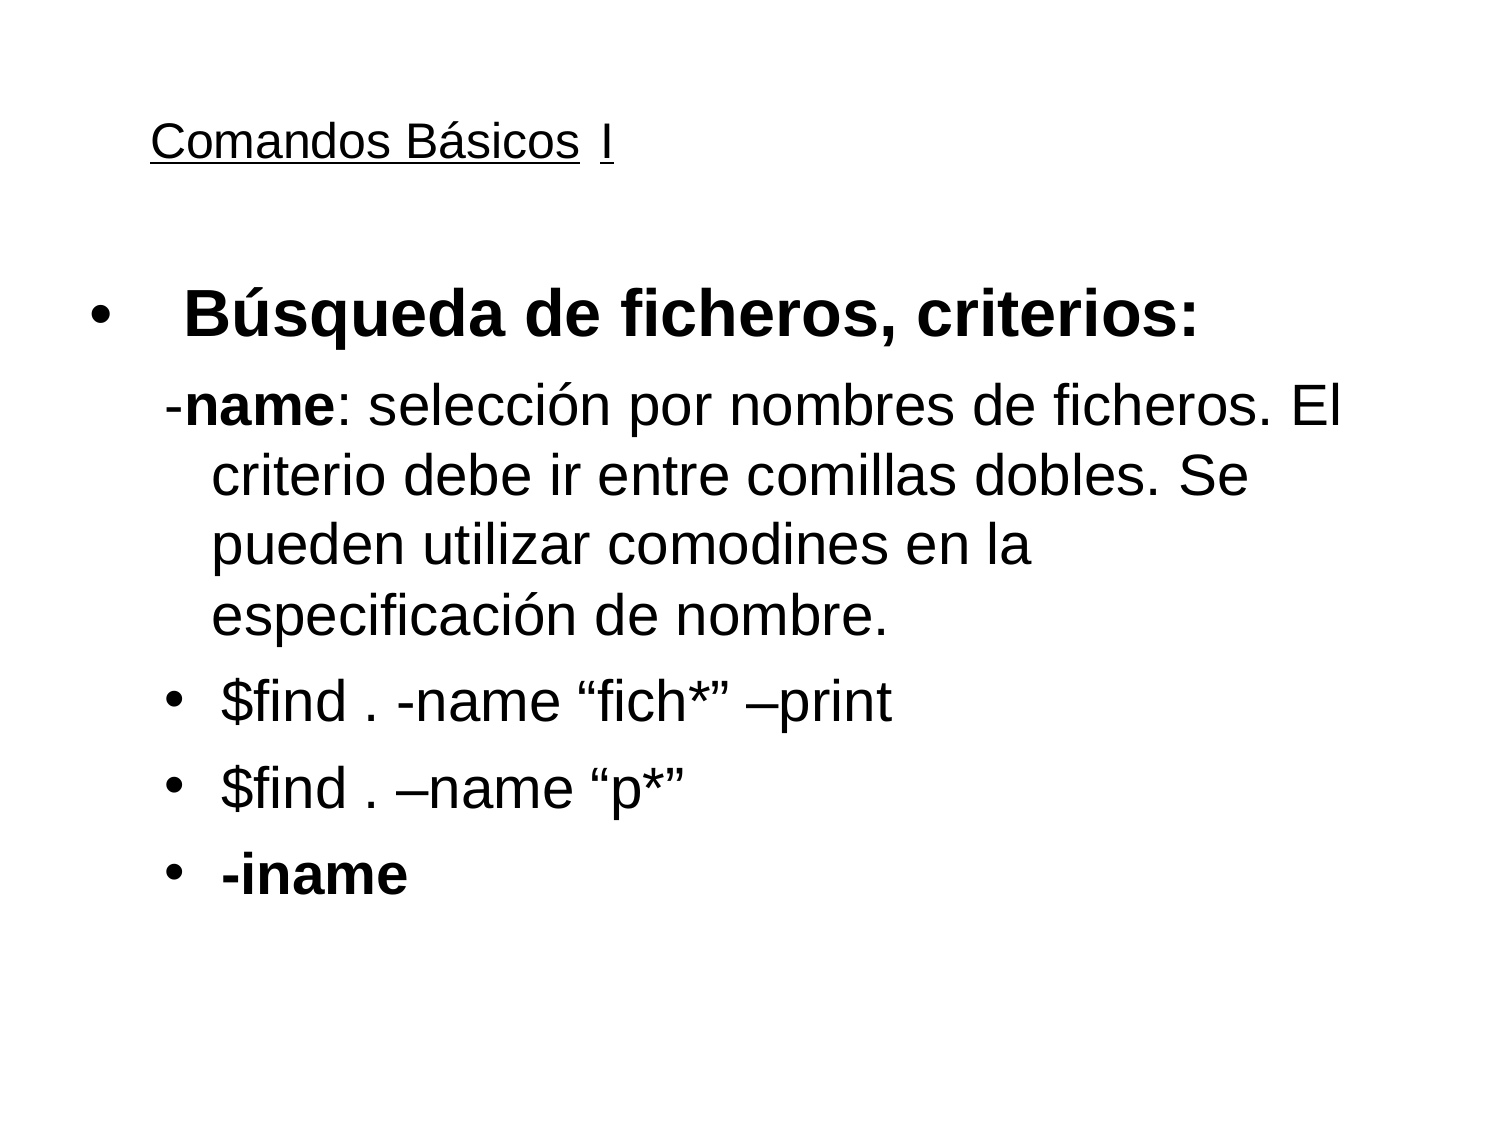

# Comandos Básicos	I
•	Búsqueda de ficheros, criterios:
-name: selección por nombres de ficheros. El criterio debe ir entre comillas dobles. Se pueden utilizar comodines en la especificación de nombre.
$find . -name “fich*” –print
$find . –name “p*”
-iname